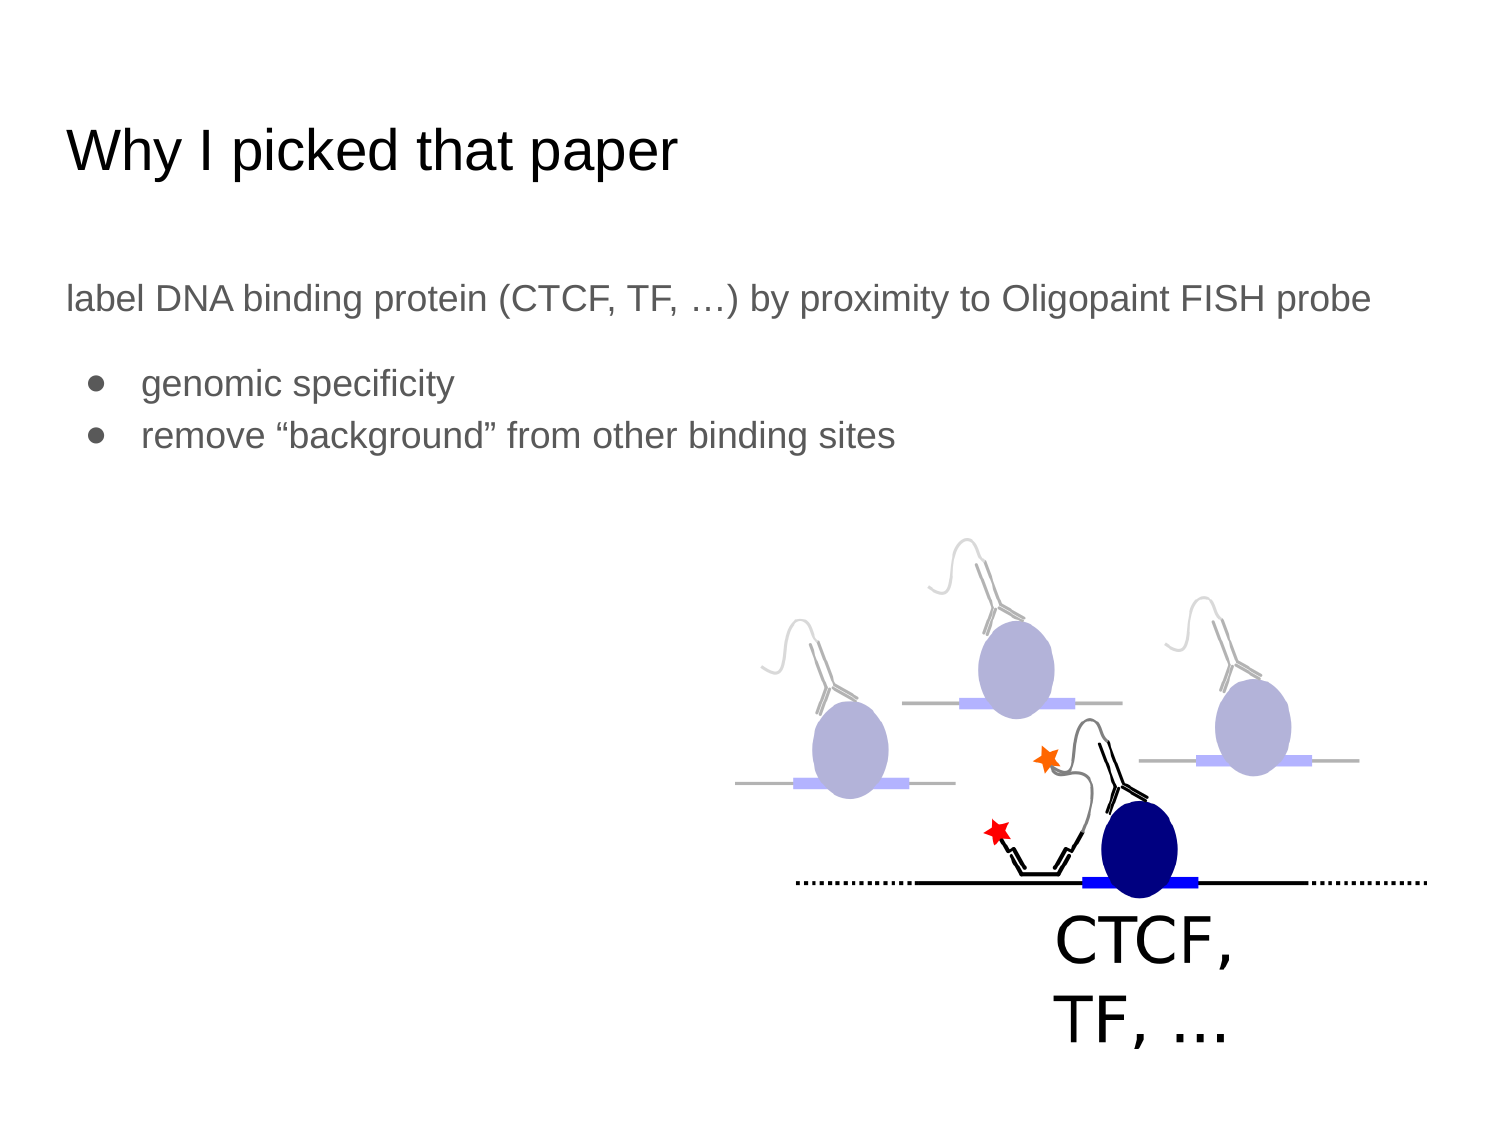

# Why I picked that paper
label DNA binding protein (CTCF, TF, …) by proximity to Oligopaint FISH probe
genomic specificity
remove “background” from other binding sites